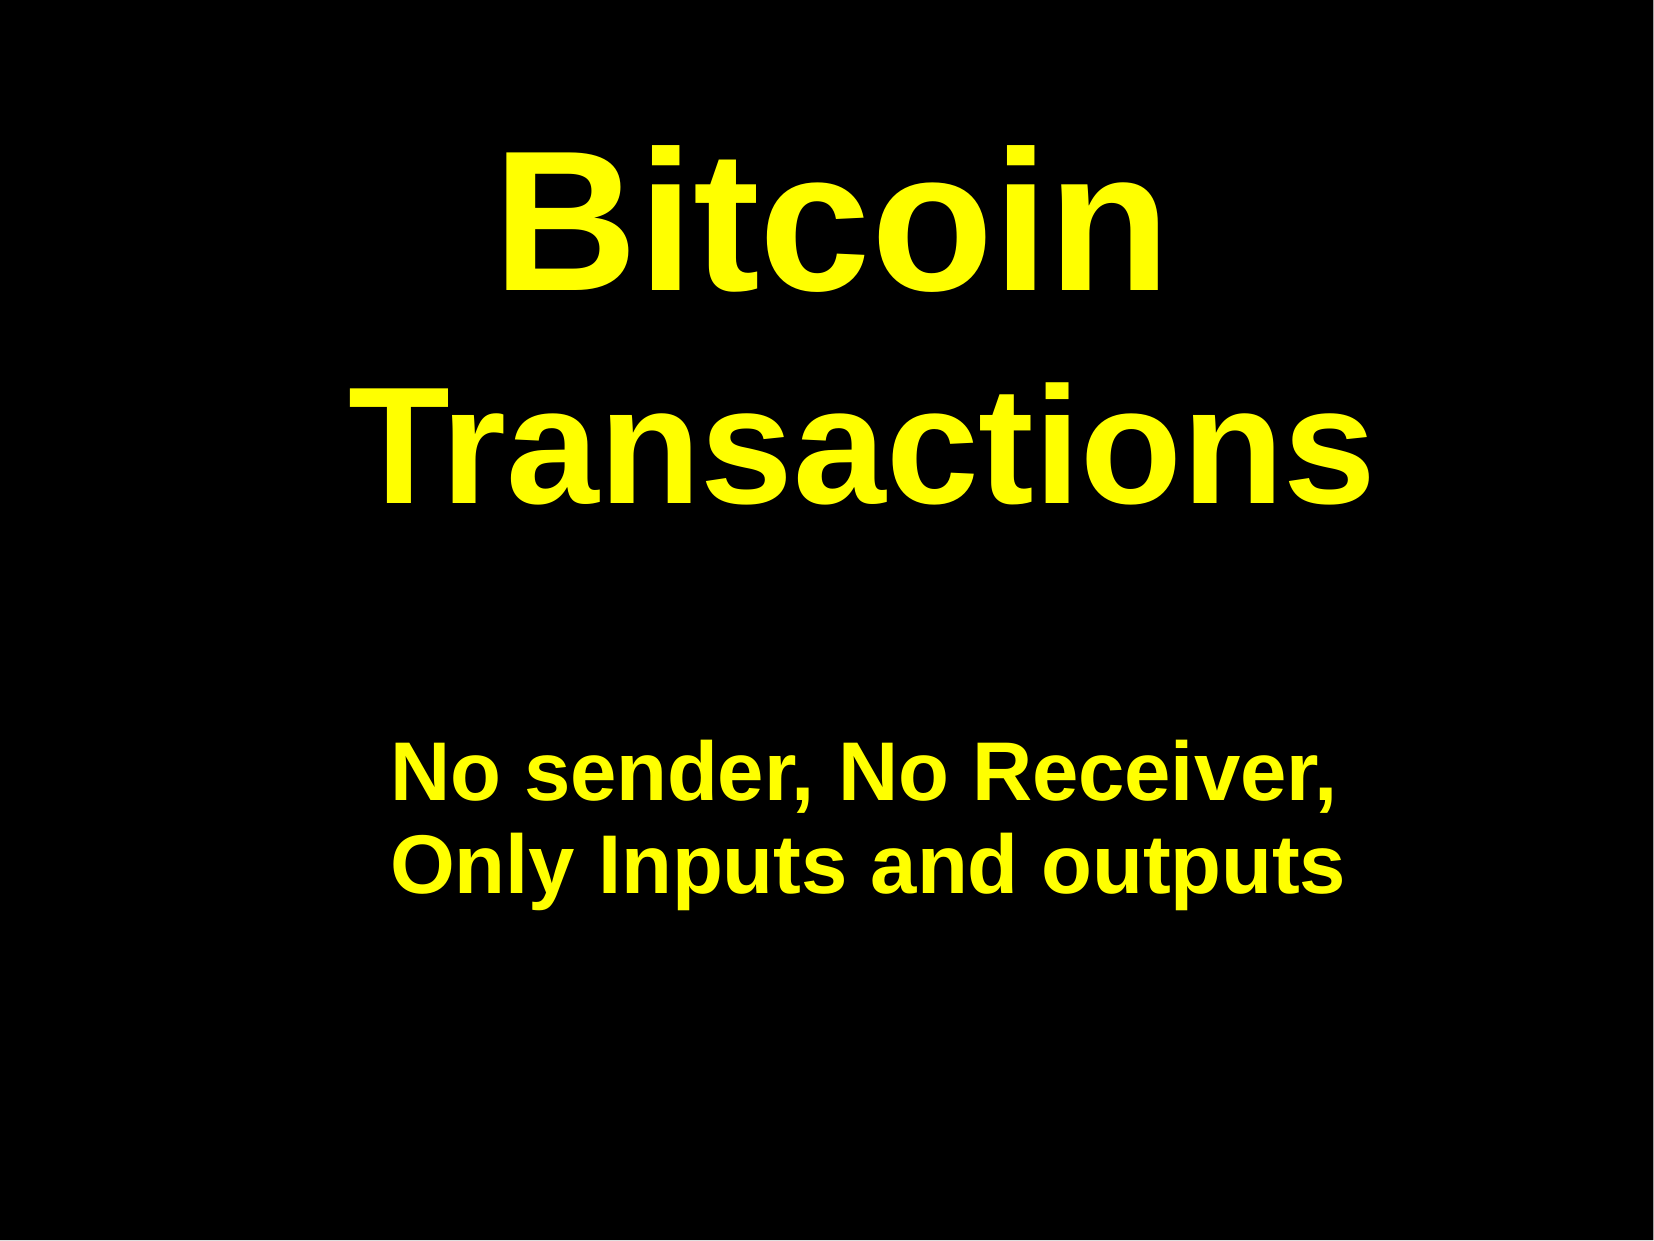

Bitcoin
Transactions
No sender, No Receiver,
Only Inputs and outputs